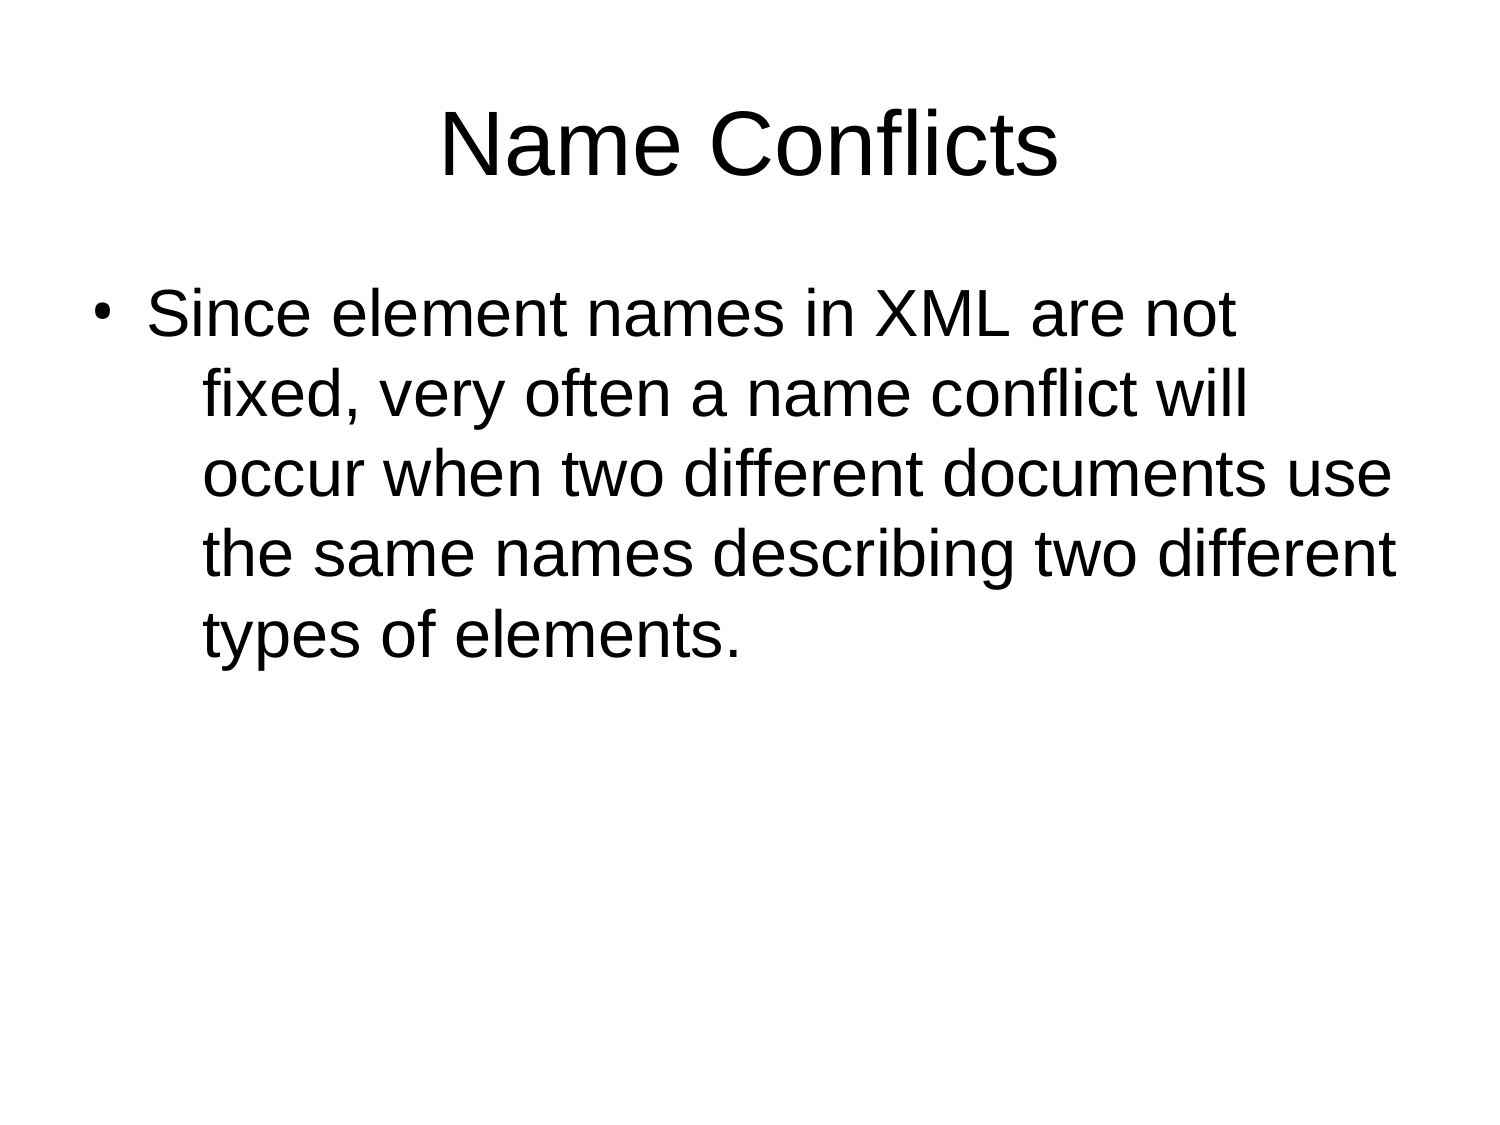

# Name Conflicts
Since element names in XML are not fixed, very often a name conflict will occur when two different documents use the same names describing two different types of elements.